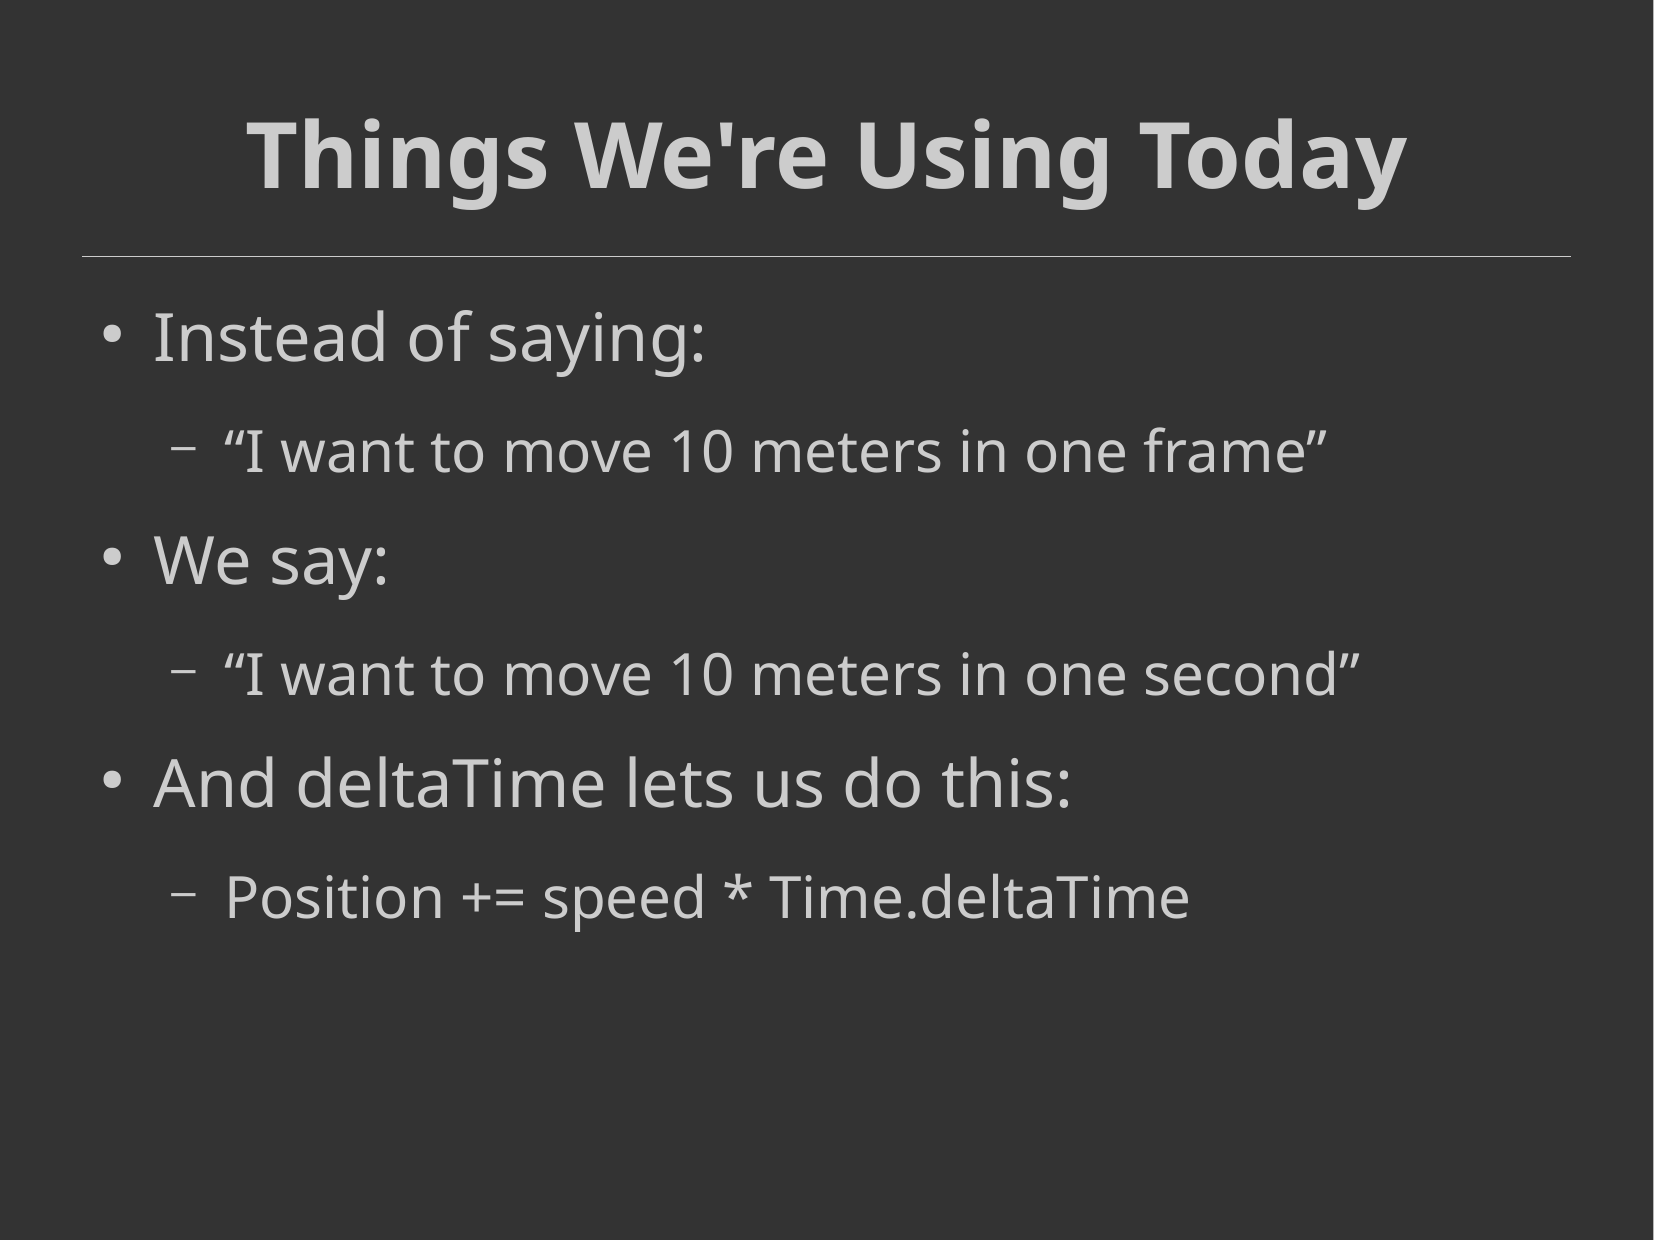

# Things We're Using Today
Instead of saying:
“I want to move 10 meters in one frame”
We say:
“I want to move 10 meters in one second”
And deltaTime lets us do this:
Position += speed * Time.deltaTime